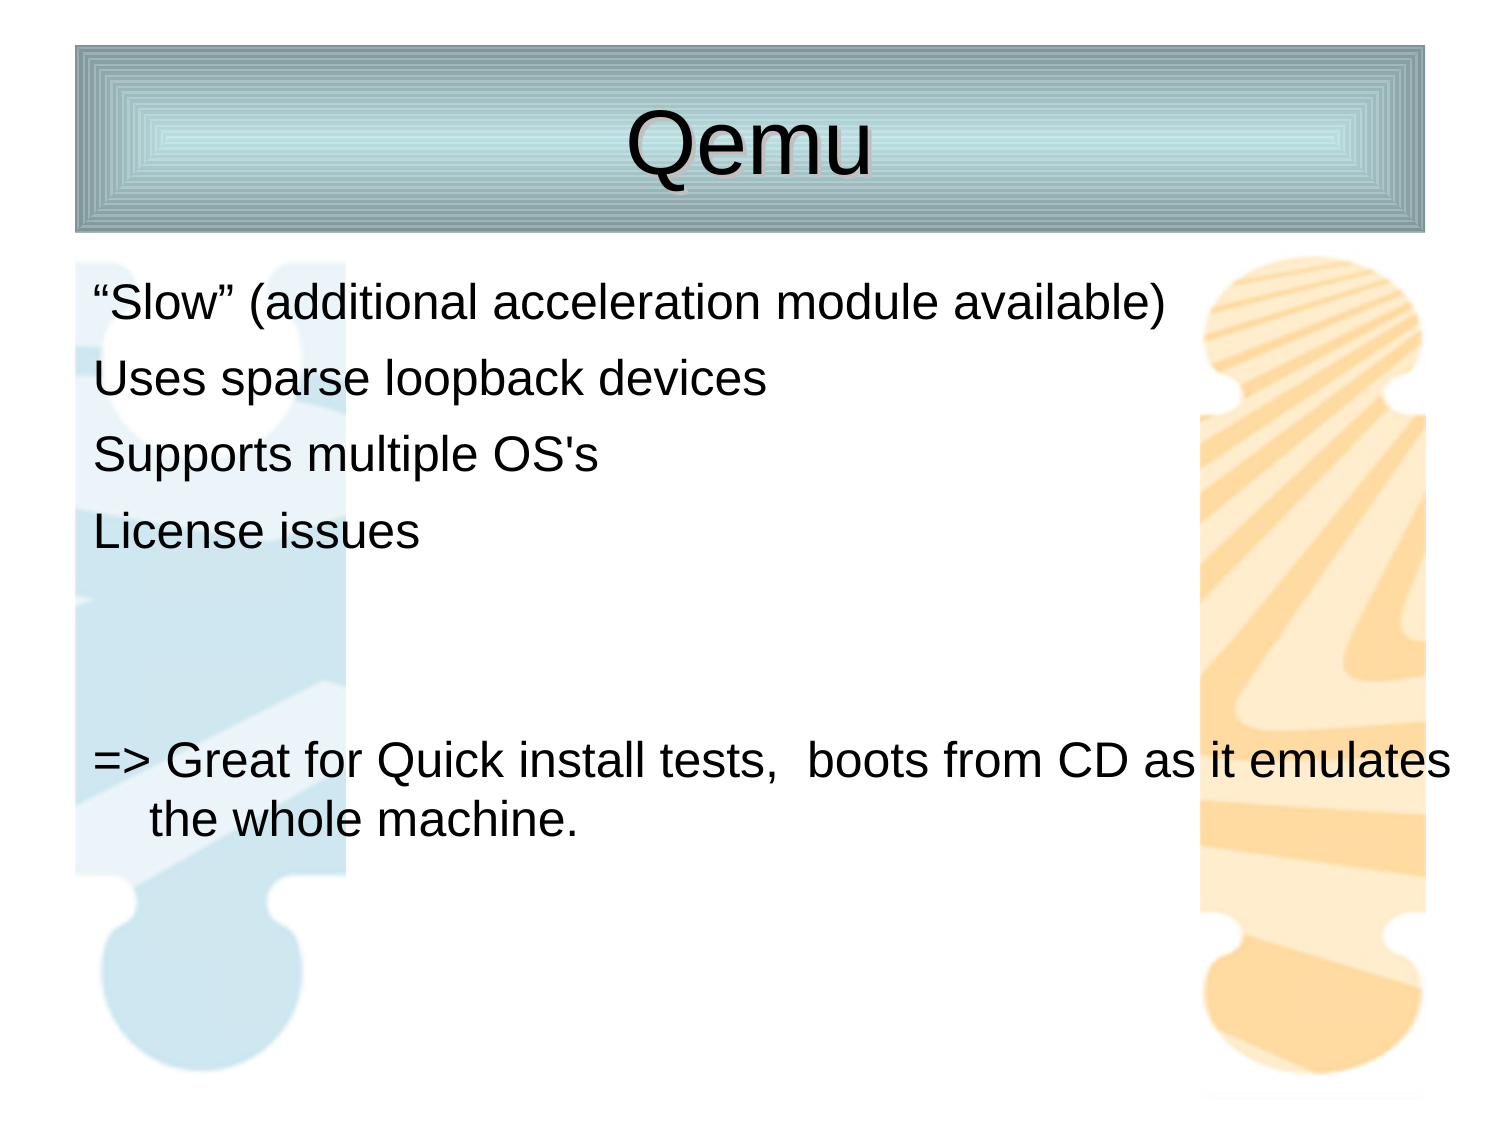

# Qemu
“Slow” (additional acceleration module available)
Uses sparse loopback devices
Supports multiple OS's
License issues
=> Great for Quick install tests, boots from CD as it emulates the whole machine.